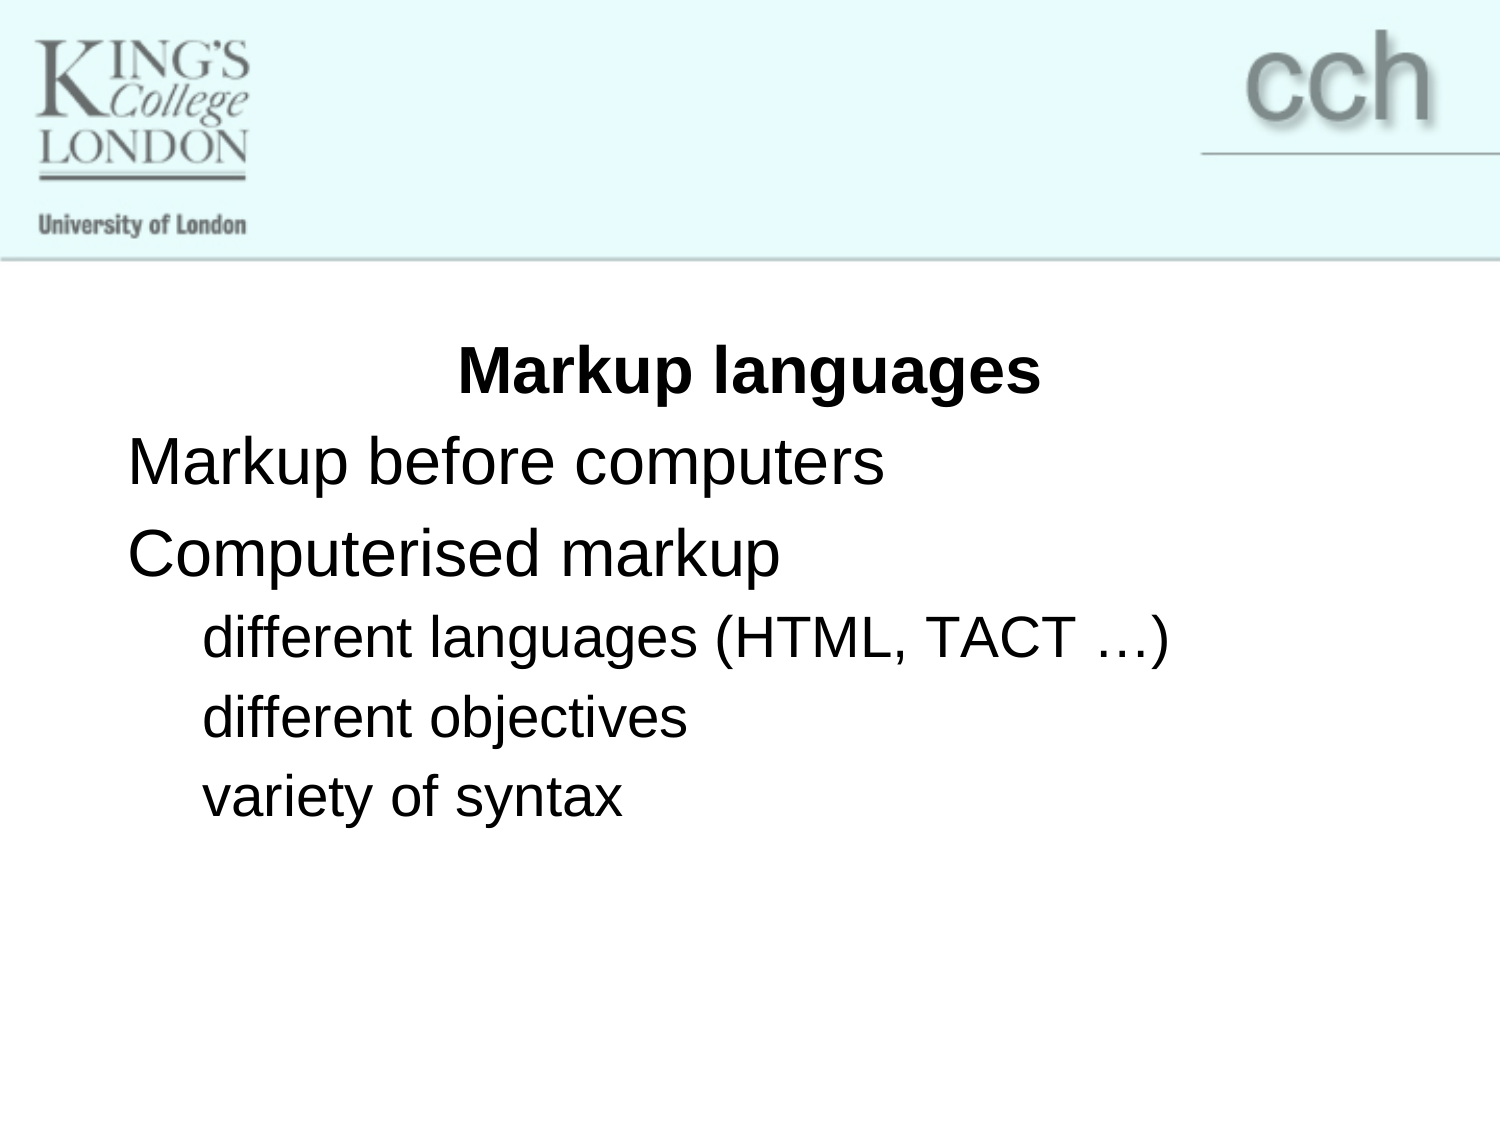

# Markup languages
Markup before computers
Computerised markup
different languages (HTML, TACT …)
different objectives
variety of syntax